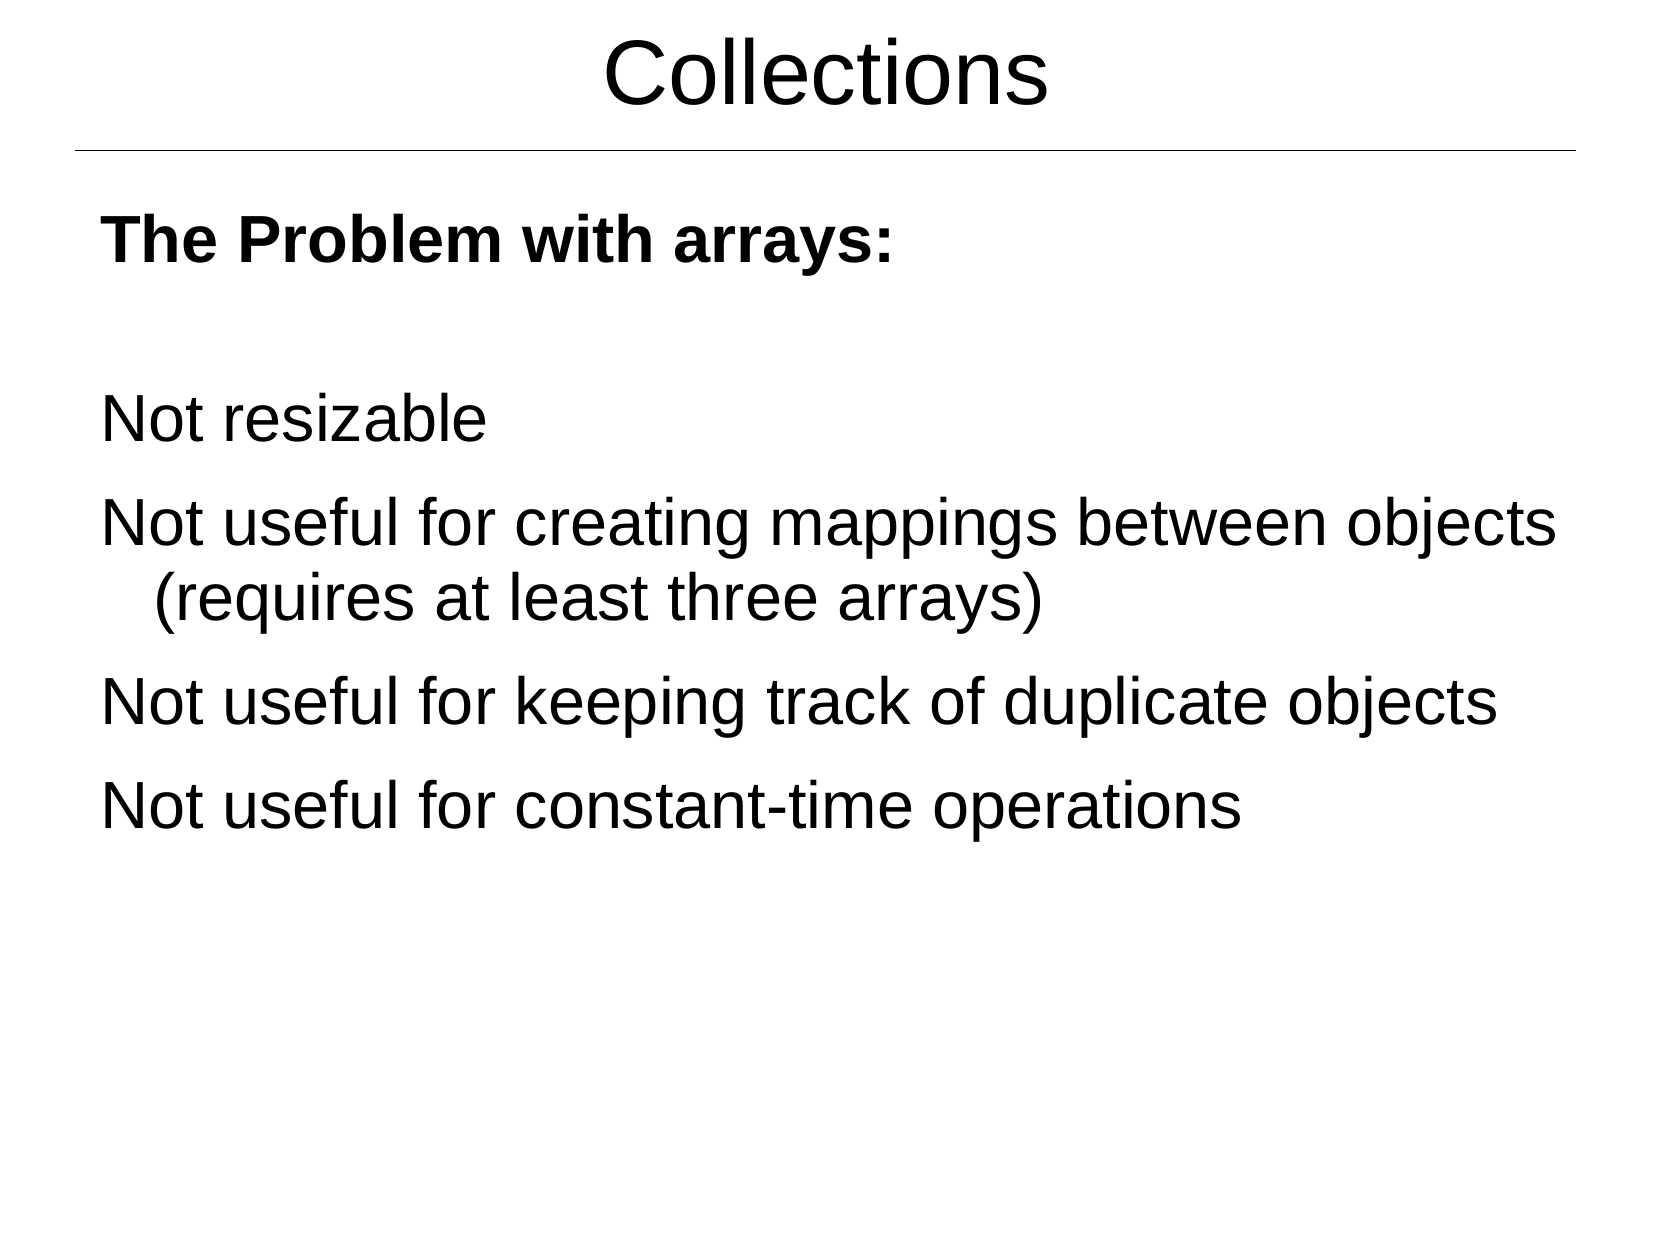

# Collections
The Problem with arrays:
Not resizable
Not useful for creating mappings between objects (requires at least three arrays)
Not useful for keeping track of duplicate objects
Not useful for constant-time operations